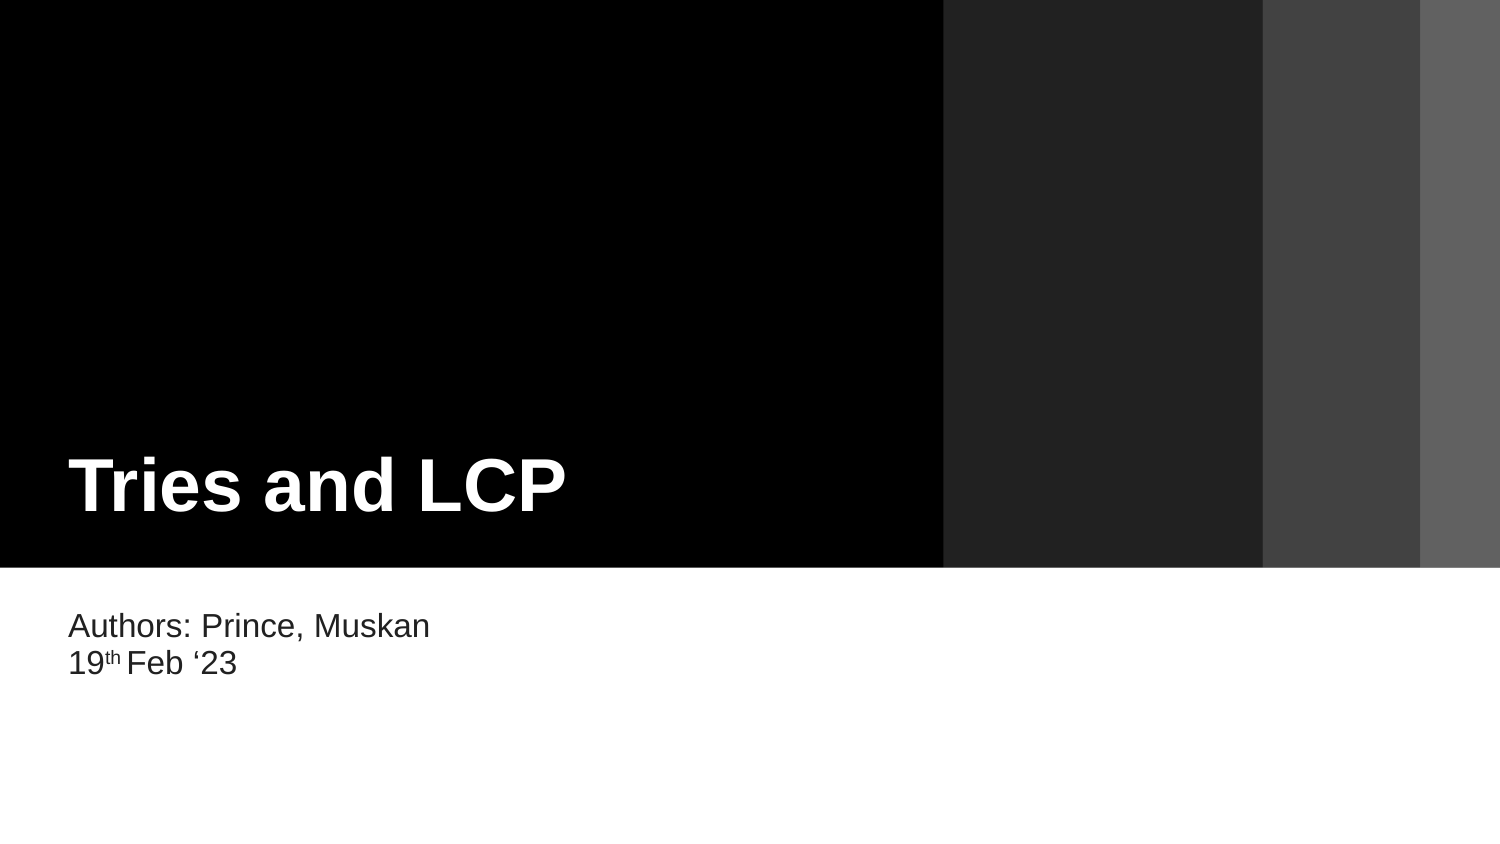

# Tries and LCP
Authors: Prince, Muskan
19th Feb ‘23